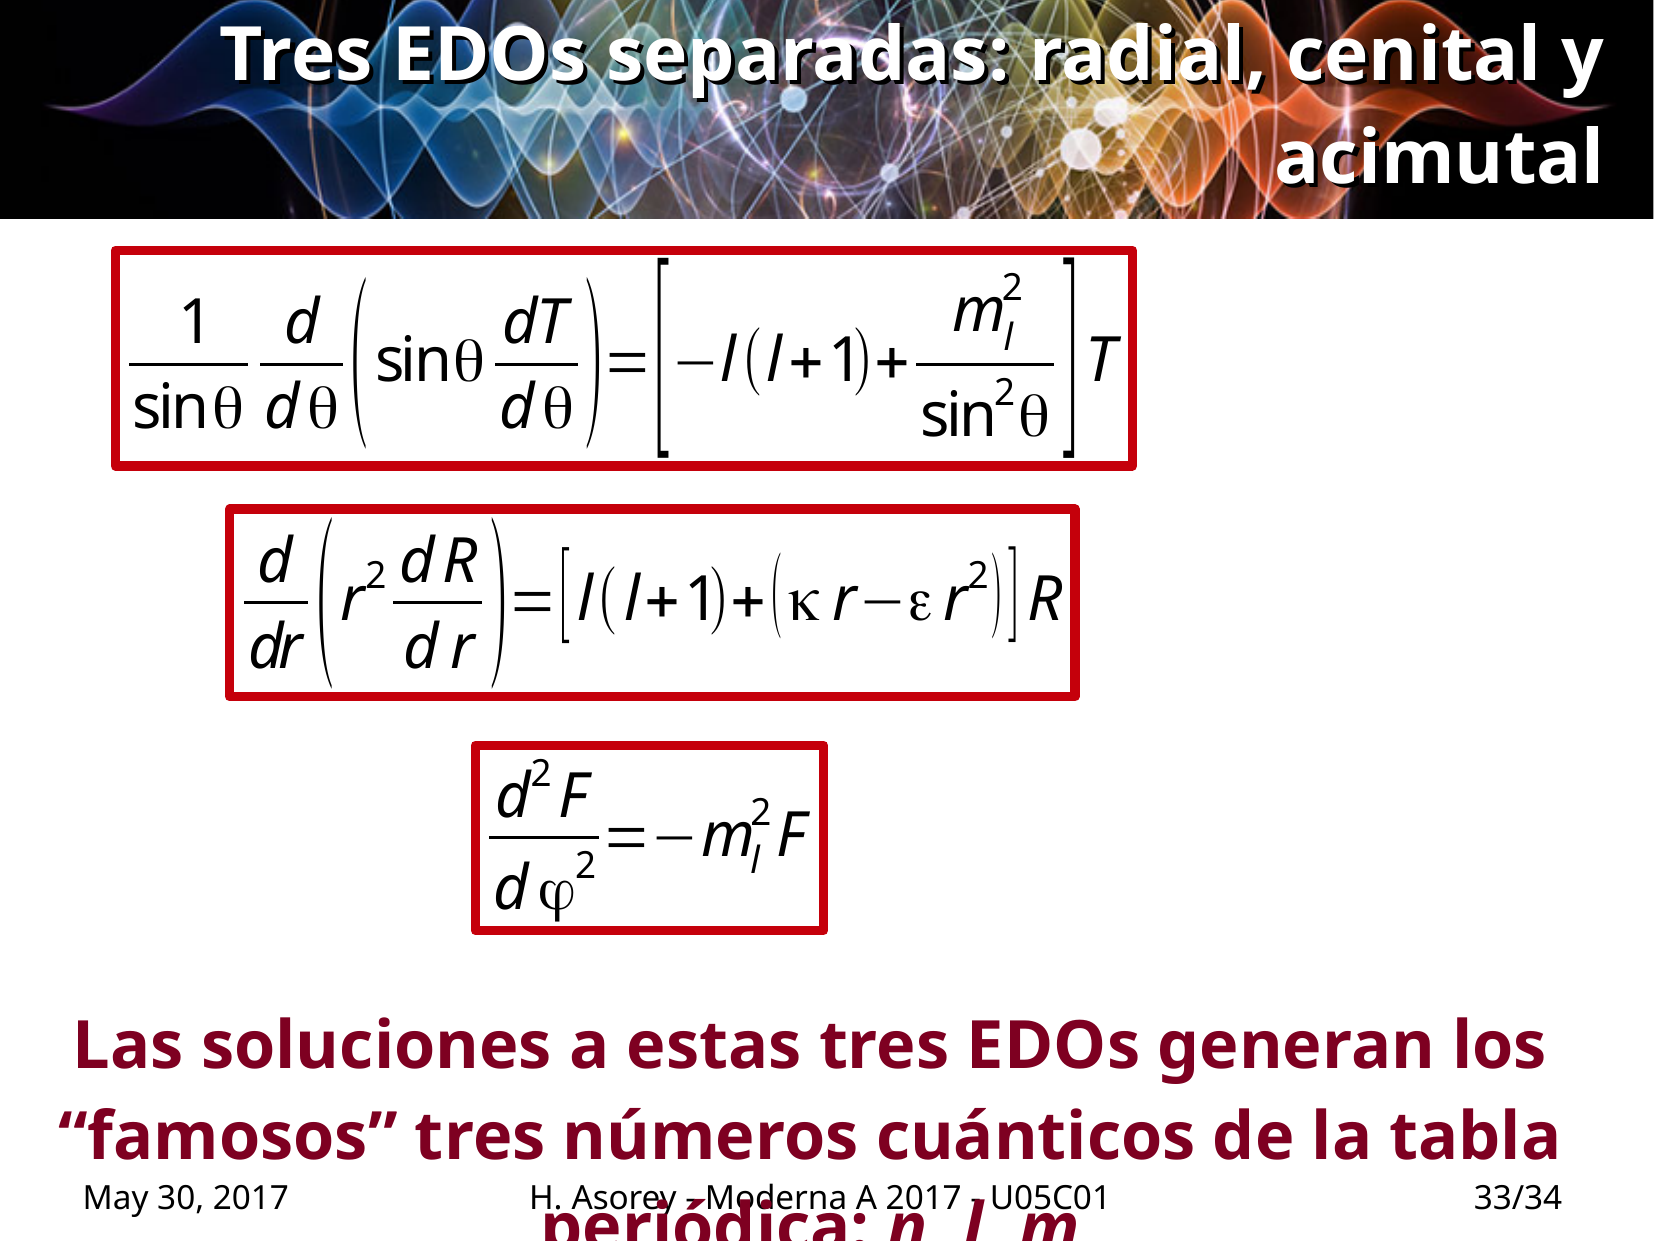

# Tres EDOs separadas: radial, cenital y acimutal
Las soluciones a estas tres EDOs generan los “famosos” tres números cuánticos de la tabla periódica: n, l, m
May 30, 2017
H. Asorey - Moderna A 2017 - U05C01
33